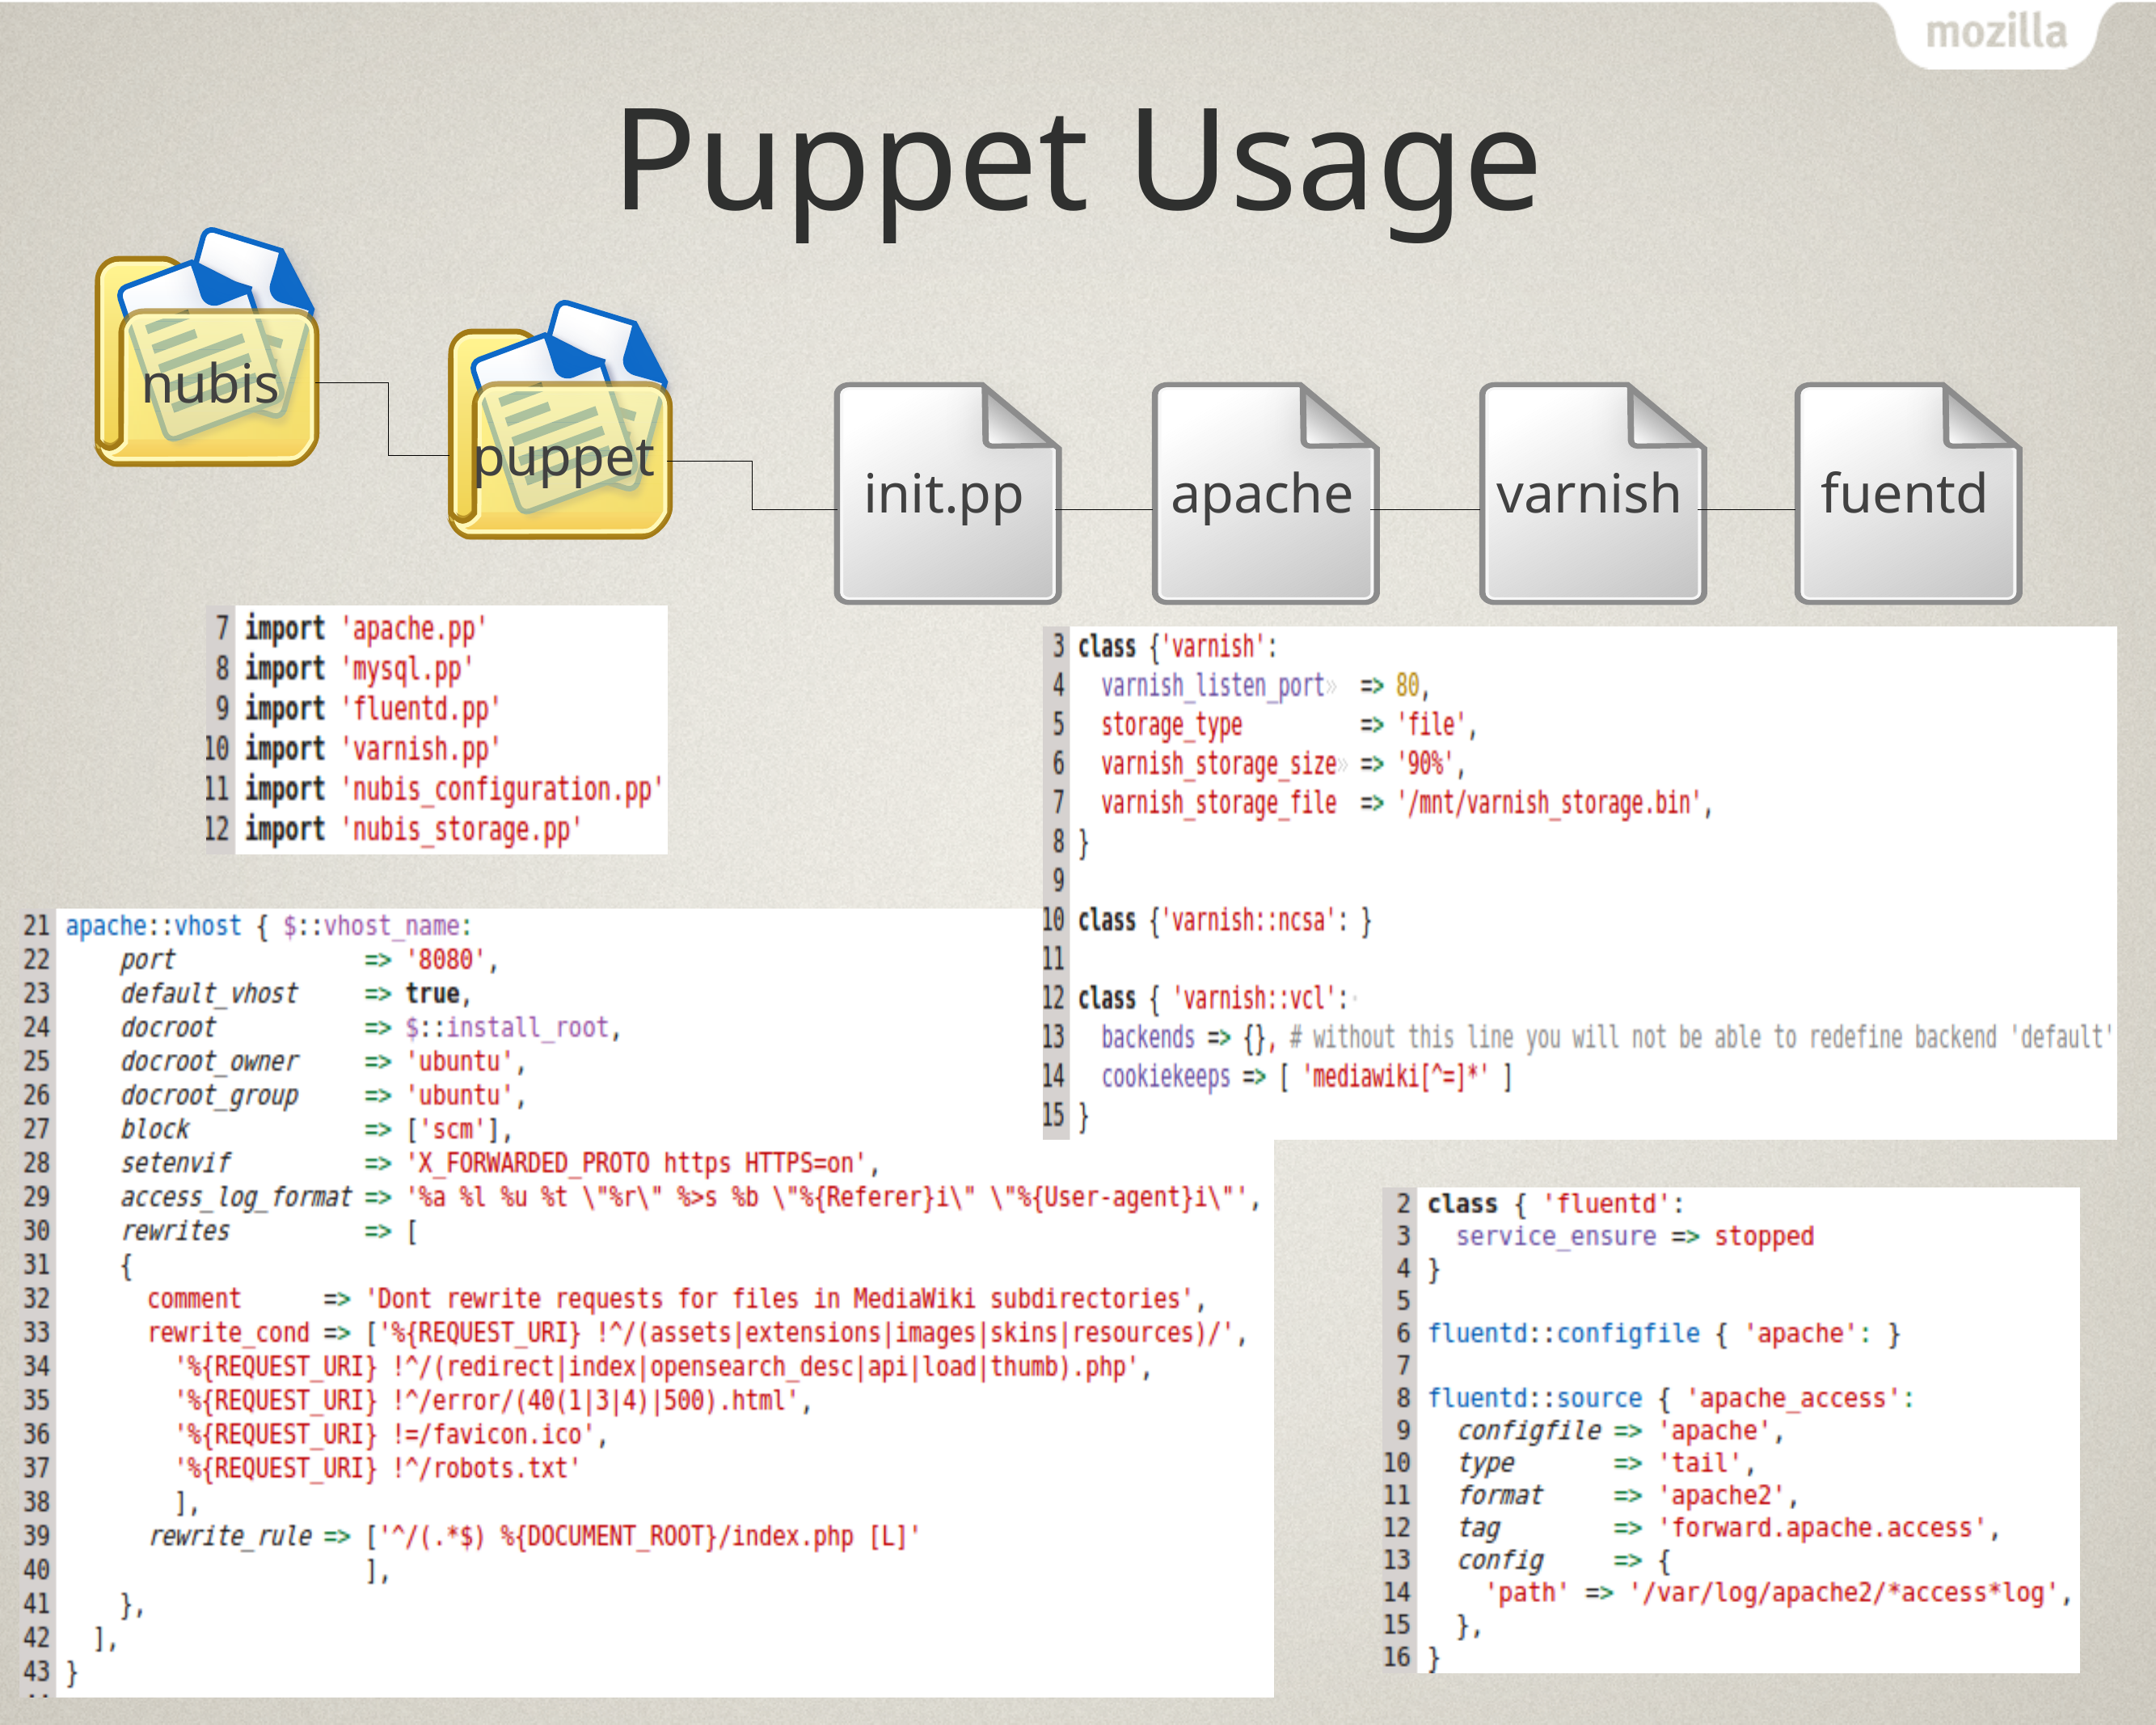

# Puppet Usage
nubis
puppet
init.pp
apache
varnish
fuentd